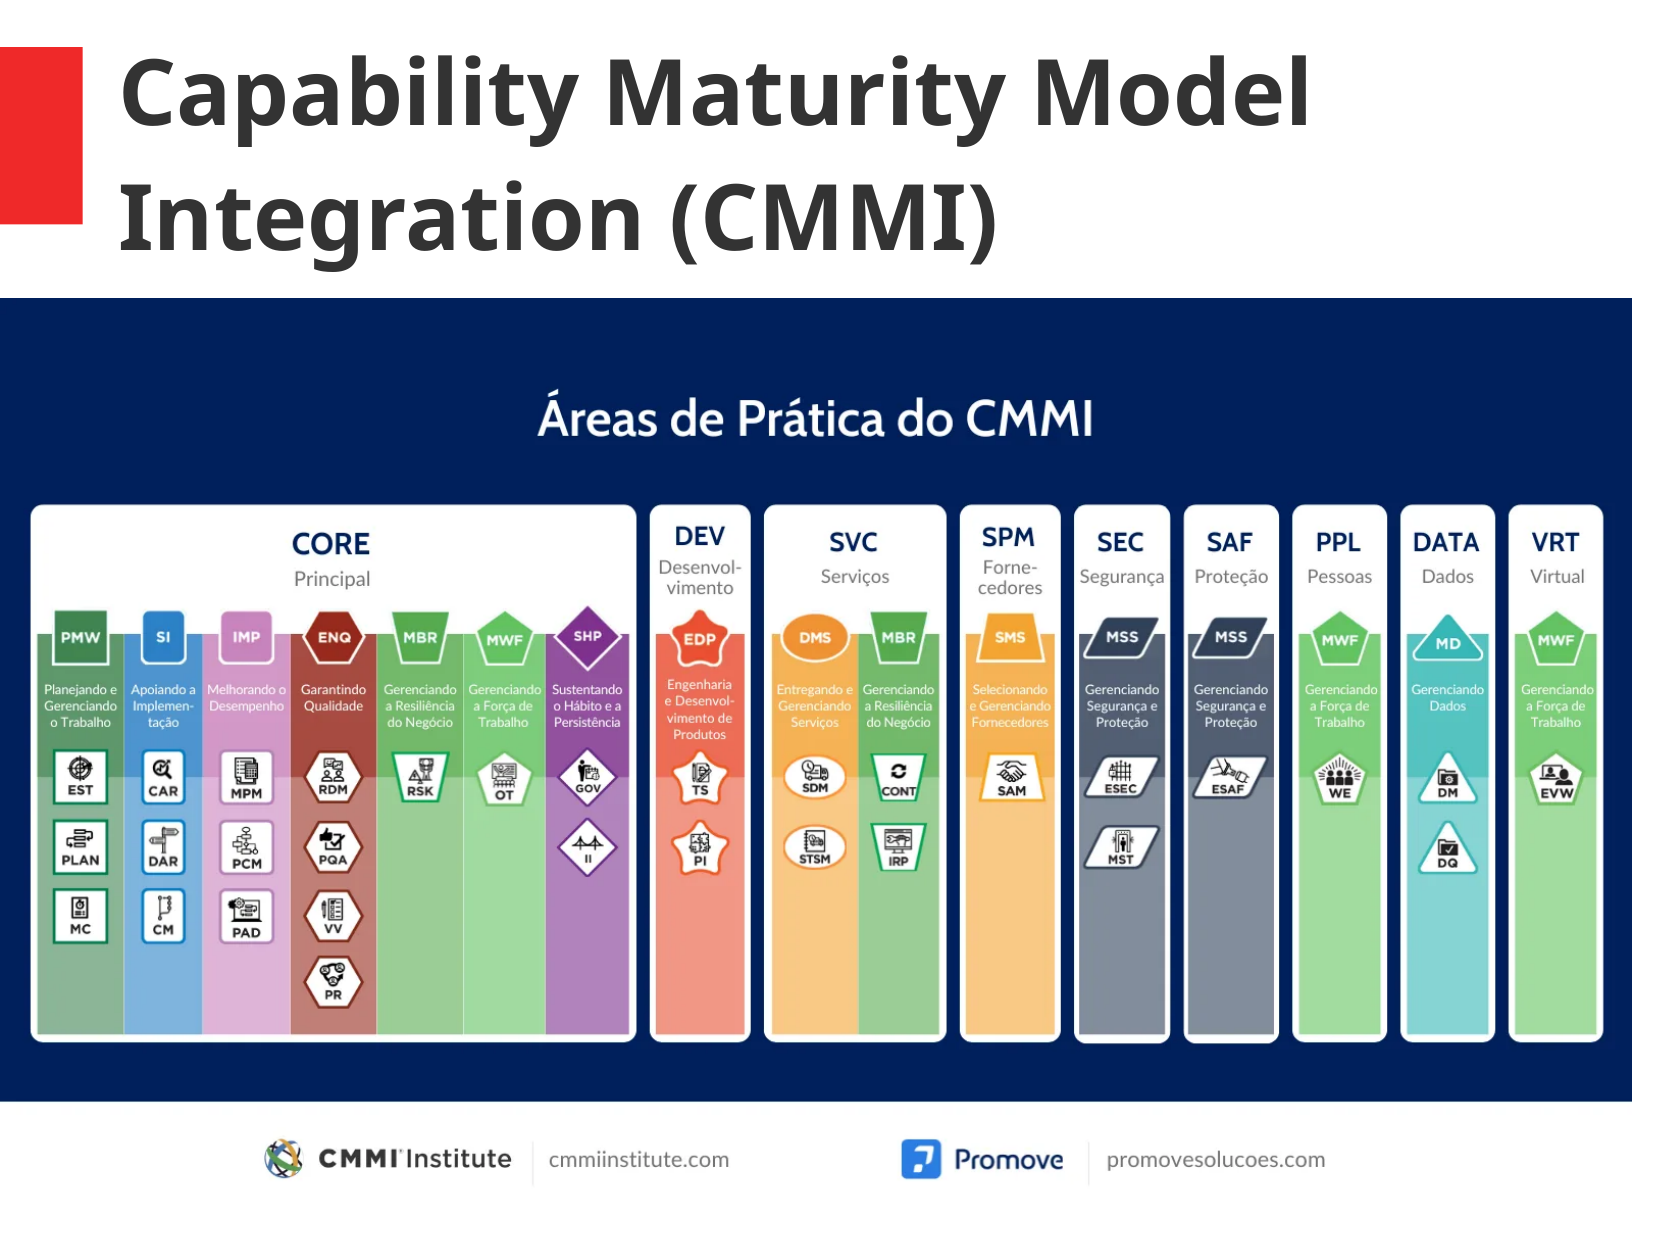

# Capability Maturity Model Integration (CMMI)
22